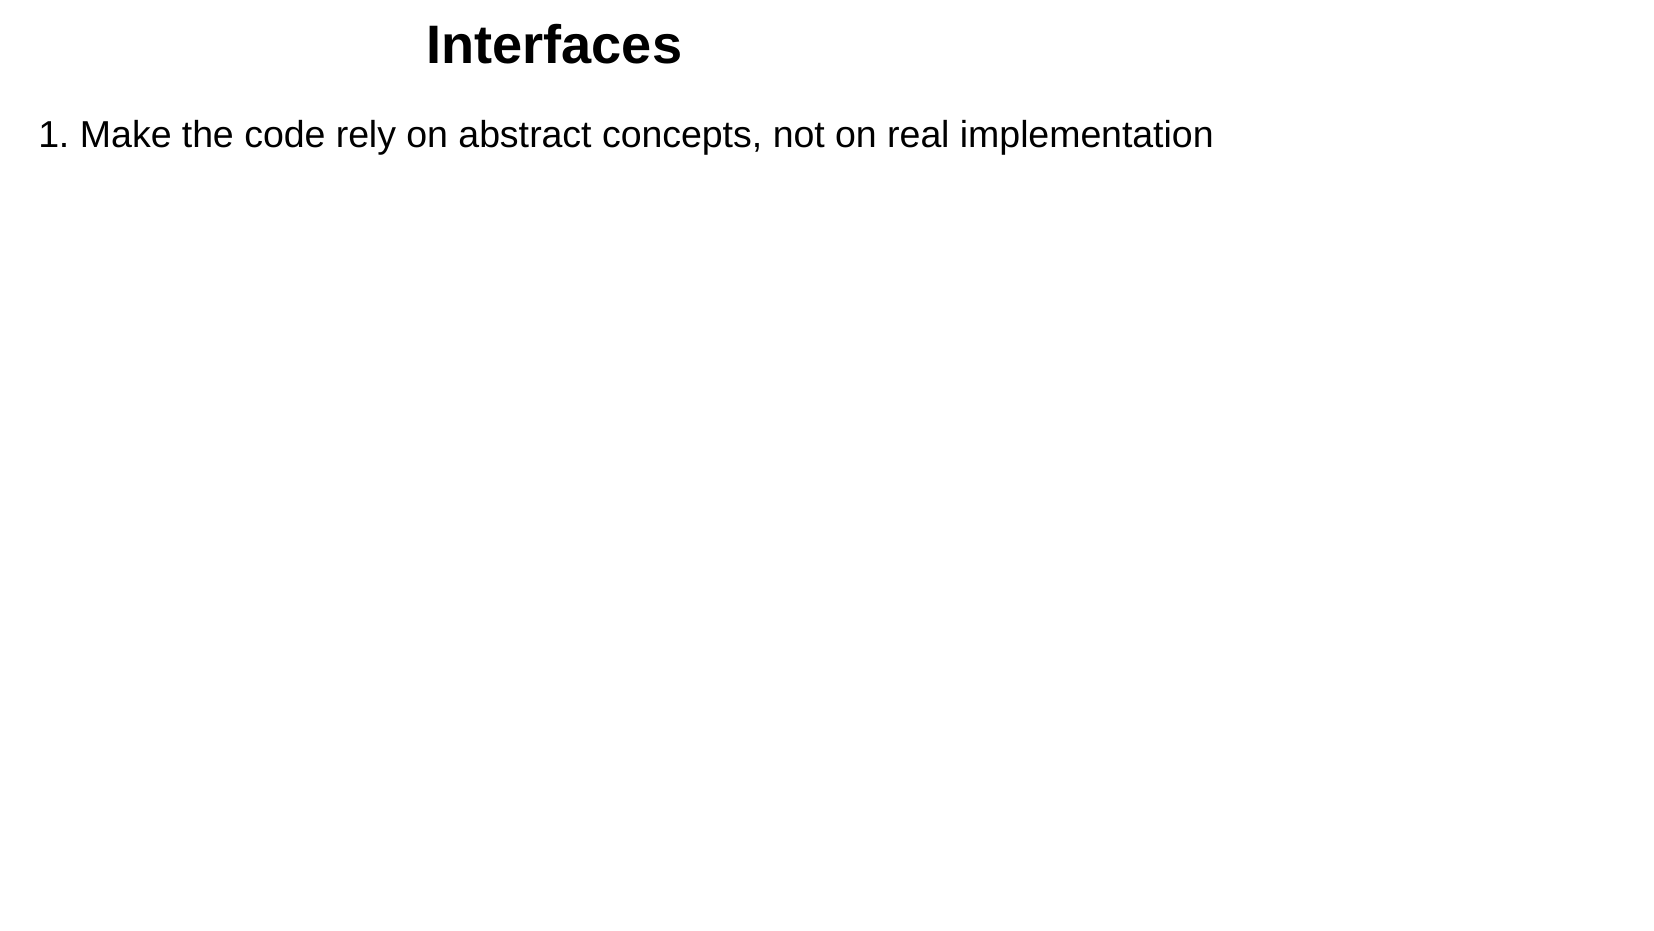

Interfaces
1. Make the code rely on abstract concepts, not on real implementation